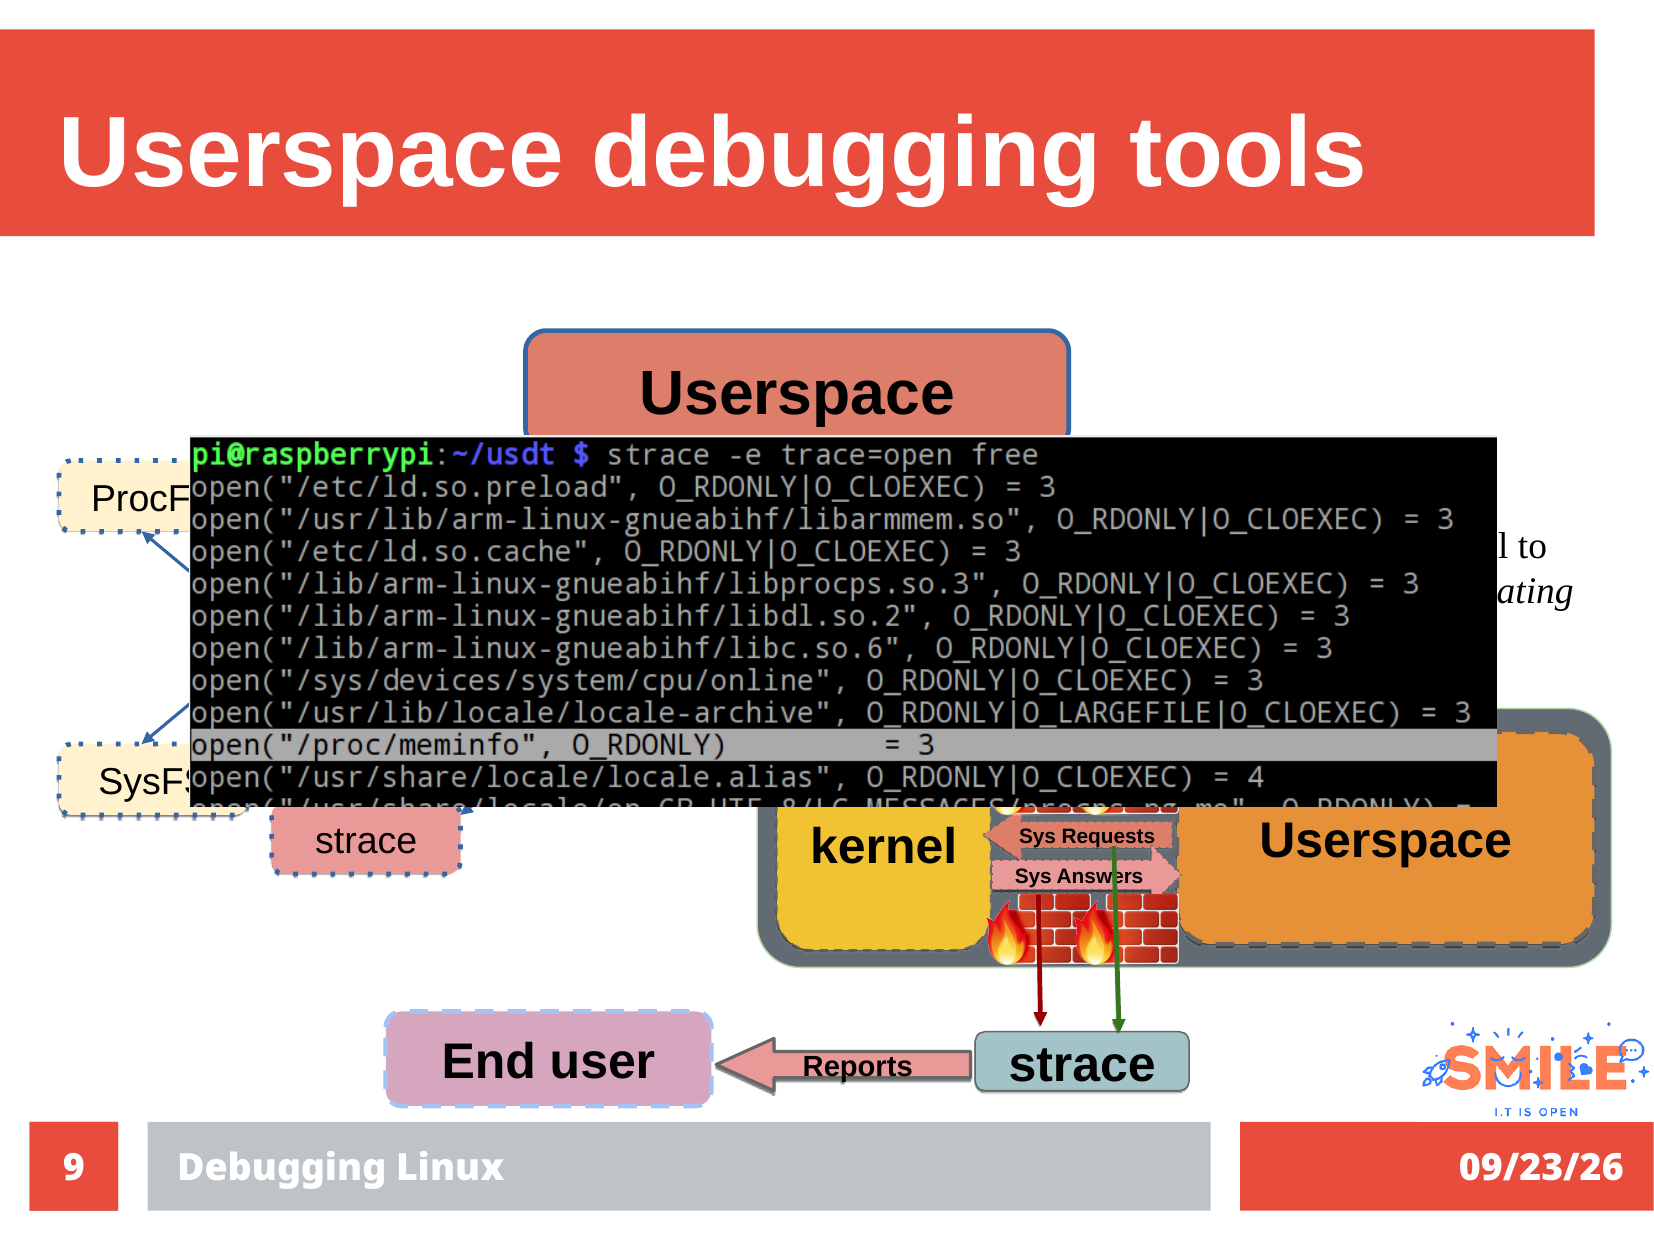

Userspace debugging tools
Userspace
ProcFS
System calls are requests to the kernel to perform a service (openning a file, allocating memory, …,etc).
Filesystem
System
calls
Userspace
kernel
SysFS
strace
Sys Requests
Sys Answers
End user
strace
Reports
9
Debugging Linux